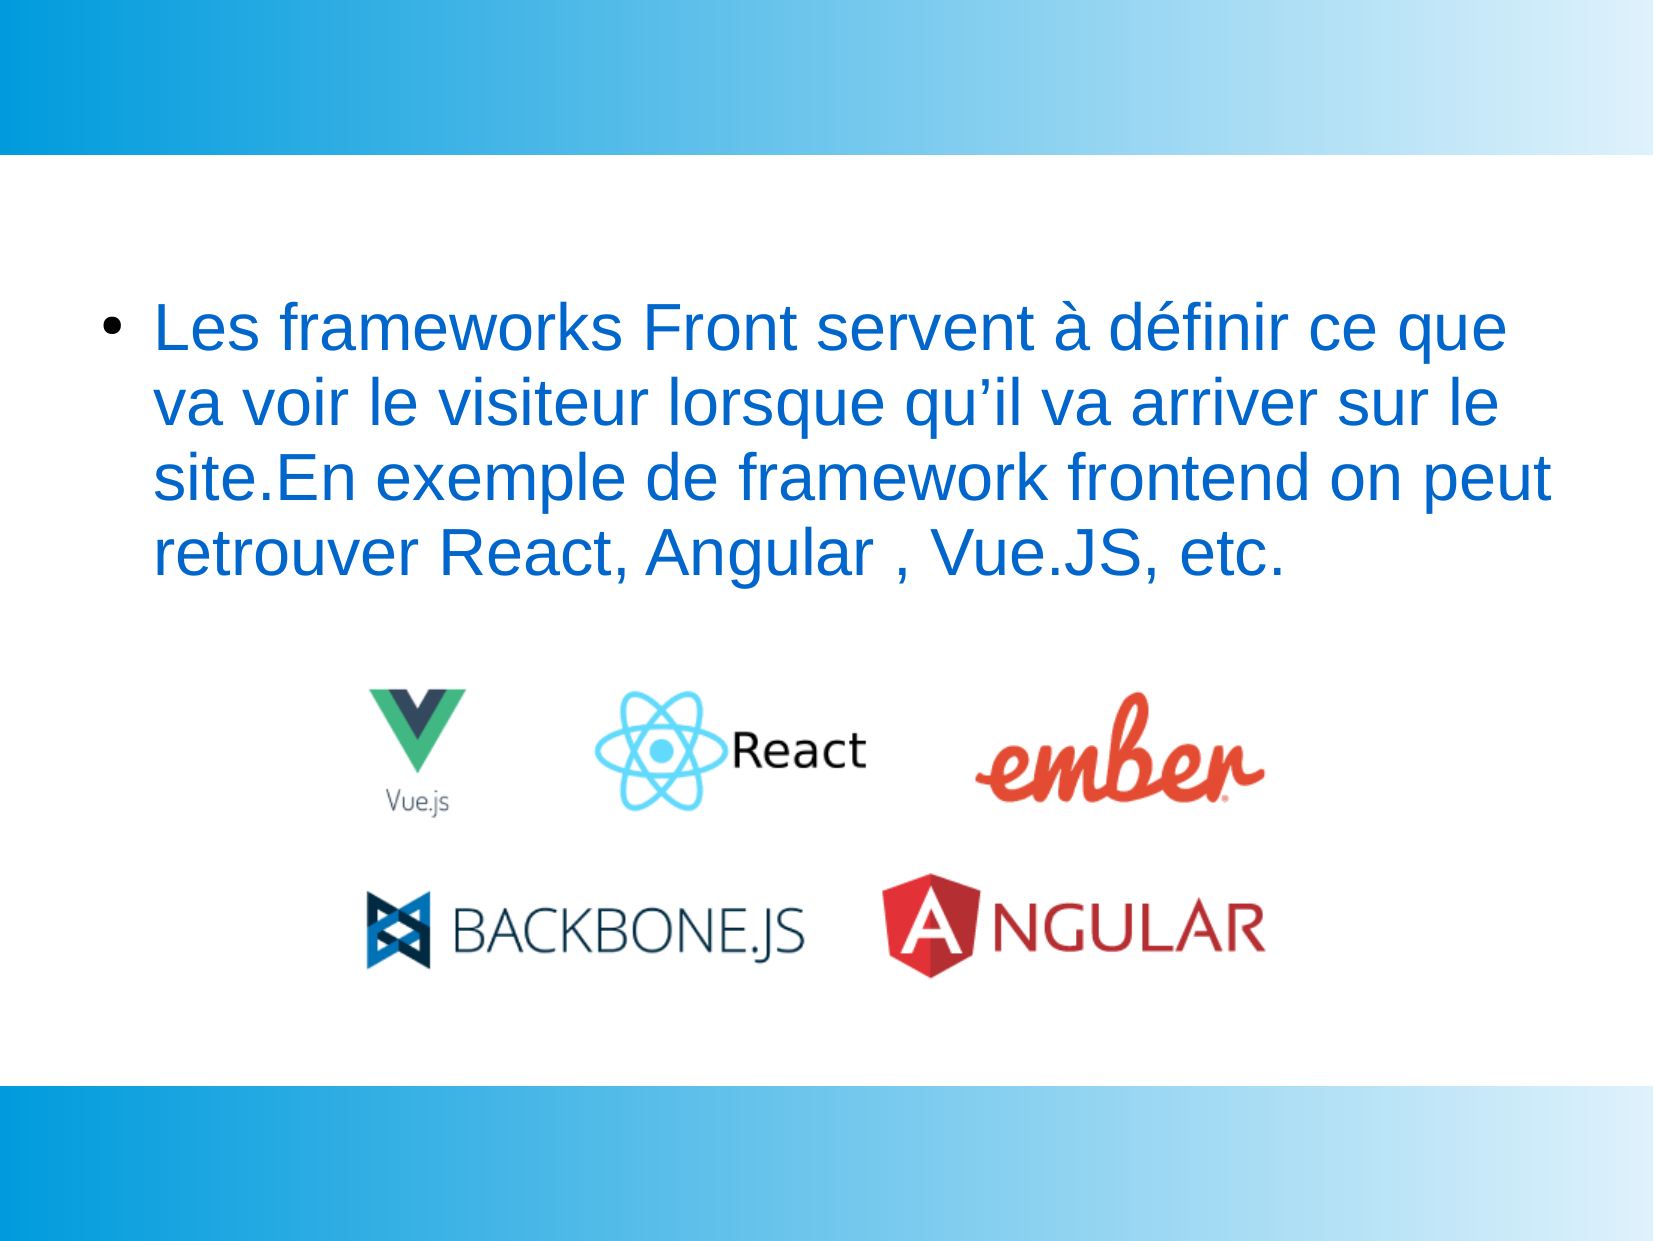

#
Les frameworks Front servent à définir ce que va voir le visiteur lorsque qu’il va arriver sur le site.En exemple de framework frontend on peut retrouver React, Angular , Vue.JS, etc.